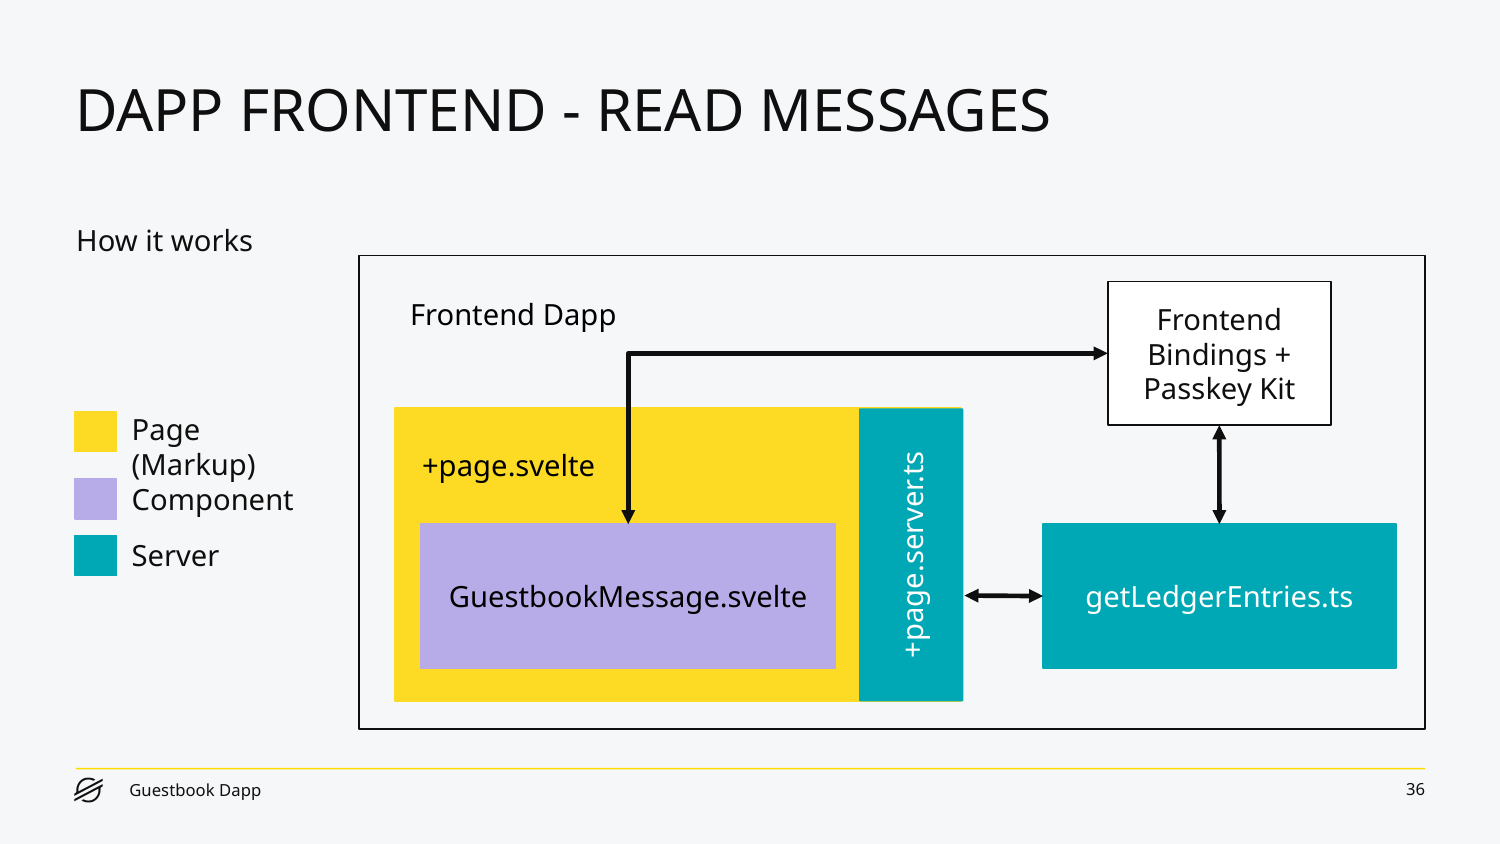

# DAPP FRONTEND - READ MESSAGES
How it works
Frontend Dapp
Frontend Bindings + Passkey Kit
Page (Markup)
+page.svelte
Component
+page.server.ts
Server
GuestbookMessage.svelte
getLedgerEntries.ts
Guestbook Dapp